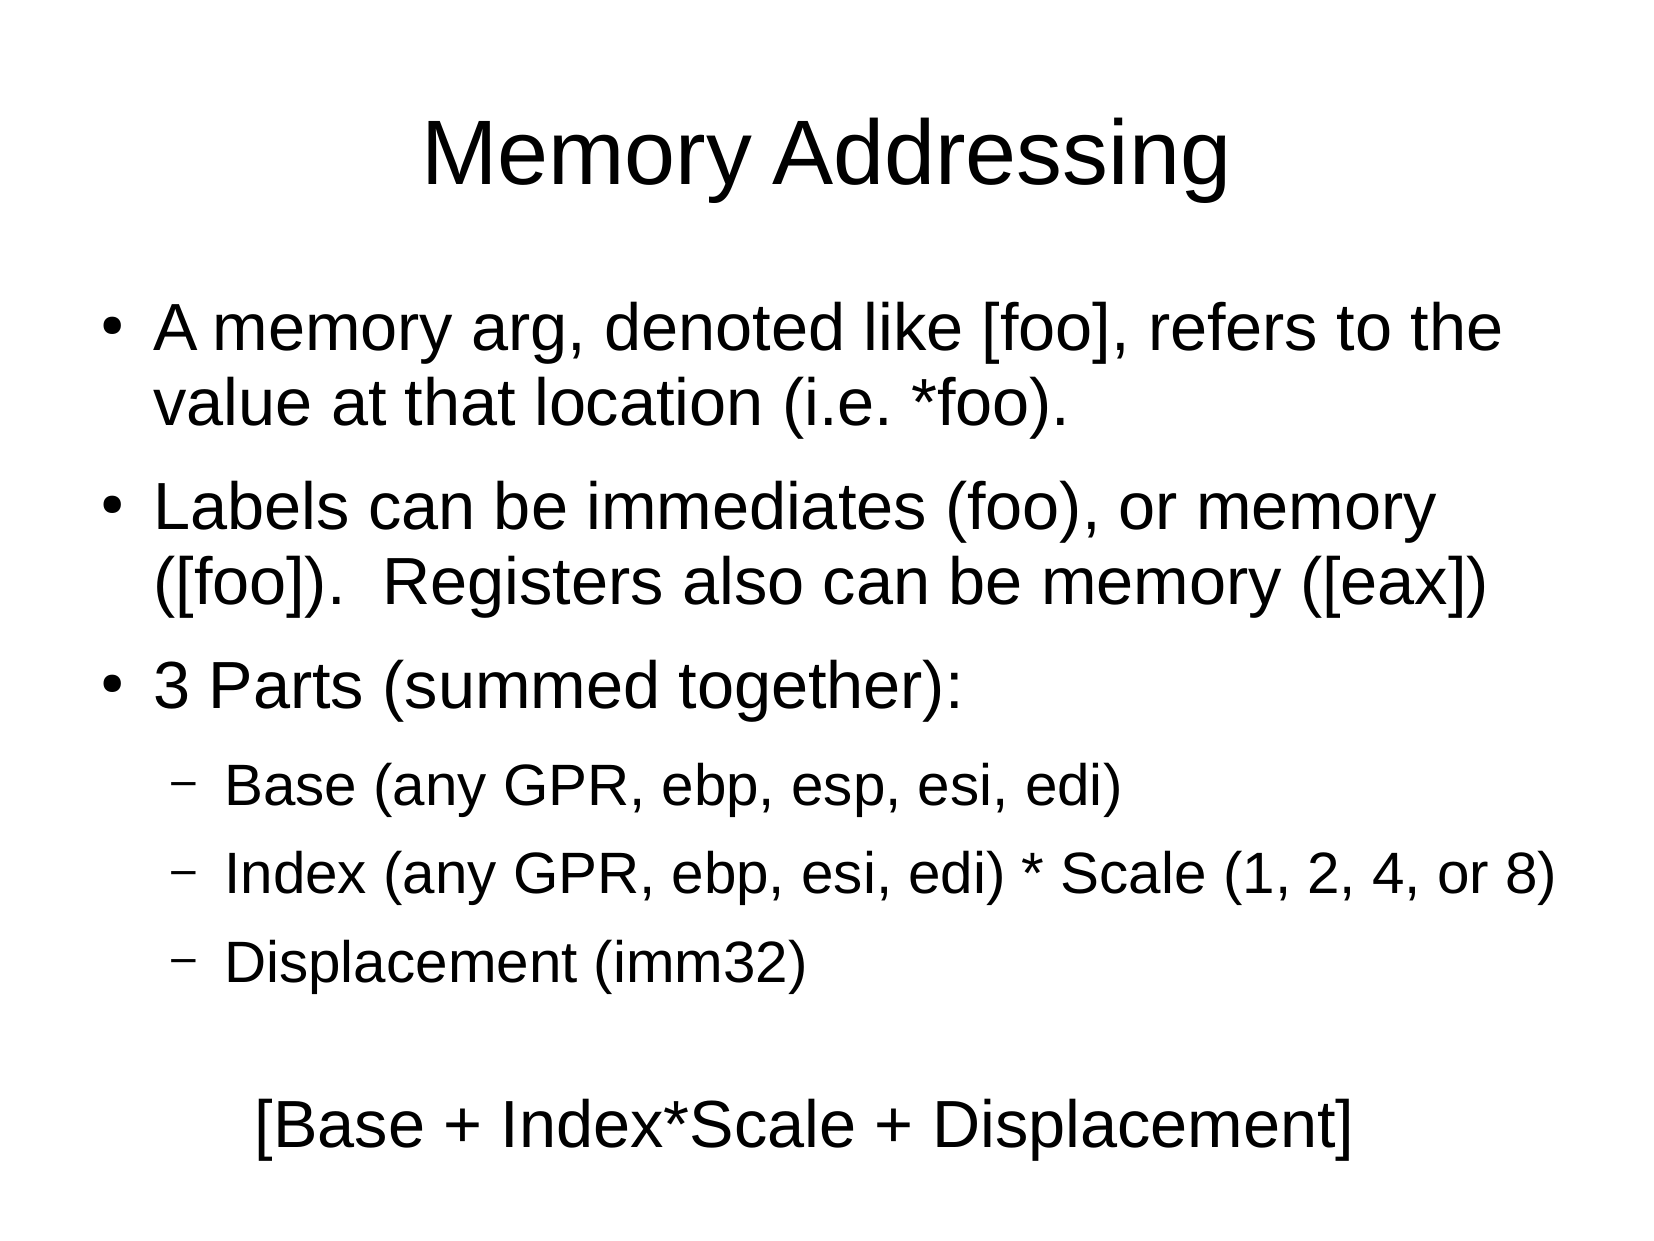

# Memory Addressing
A memory arg, denoted like [foo], refers to the value at that location (i.e. *foo).
Labels can be immediates (foo), or memory ([foo]). Registers also can be memory ([eax])
3 Parts (summed together):
Base (any GPR, ebp, esp, esi, edi)
Index (any GPR, ebp, esi, edi) * Scale (1, 2, 4, or 8)
Displacement (imm32)
[Base + Index*Scale + Displacement]